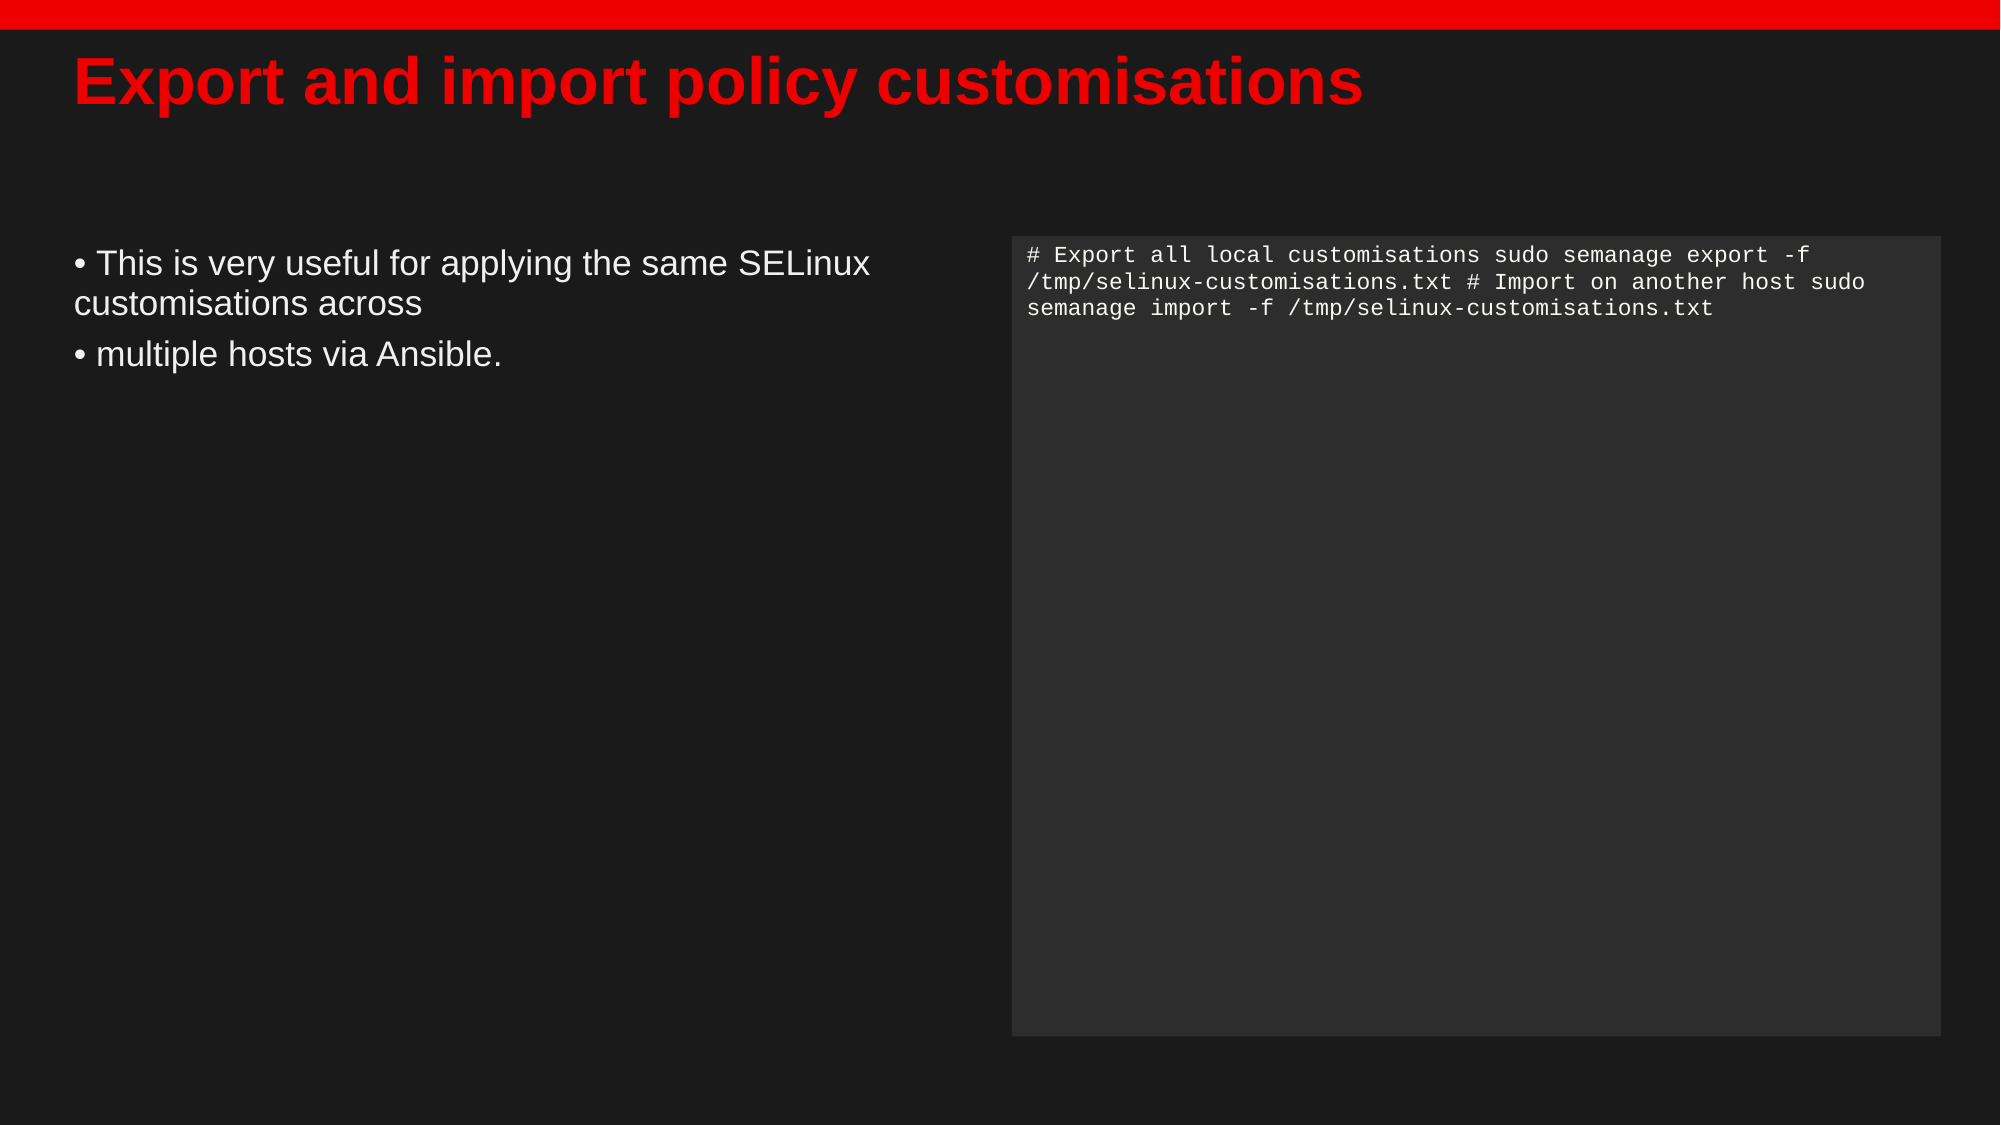

Export and import policy customisations
• This is very useful for applying the same SELinux customisations across
• multiple hosts via Ansible.
# Export all local customisations sudo semanage export -f /tmp/selinux-customisations.txt # Import on another host sudo semanage import -f /tmp/selinux-customisations.txt